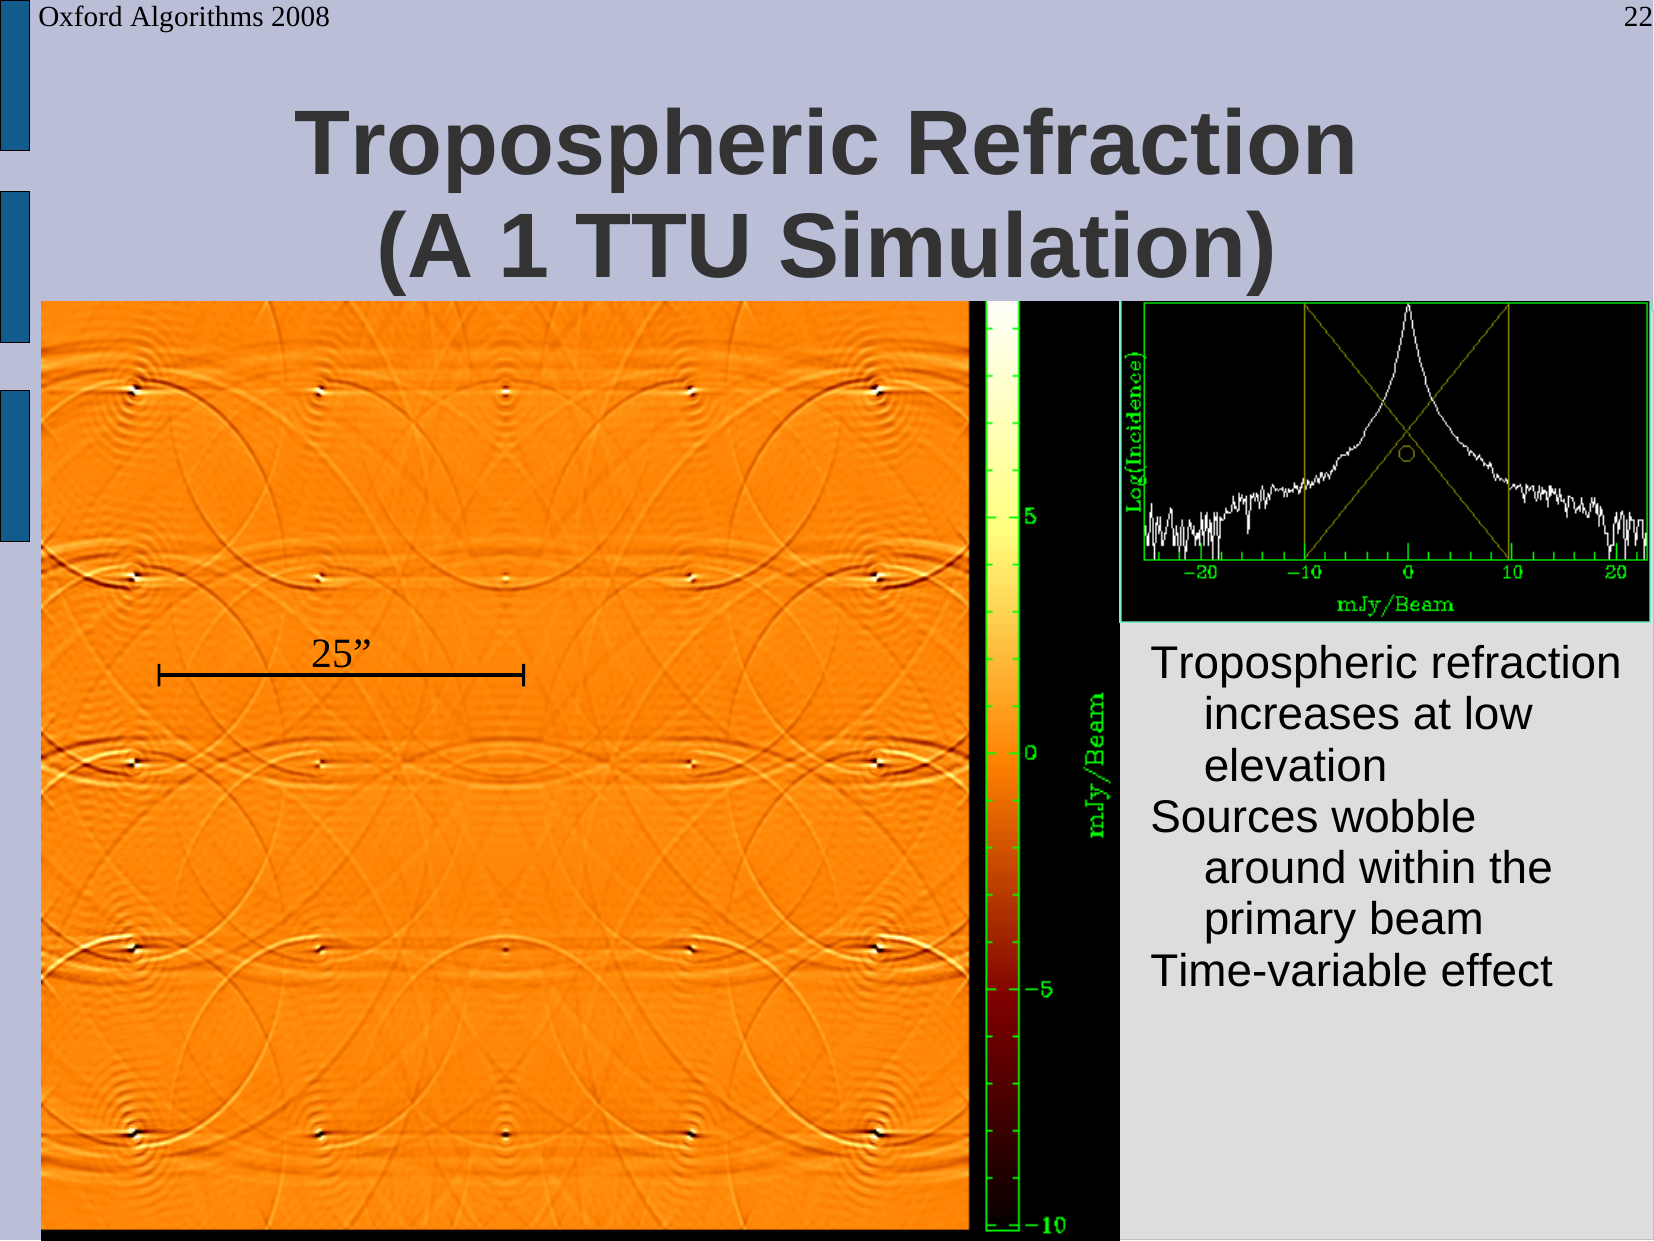

Oxford Algorithms 2008
22
# Tropospheric Refraction (A 1 TTU Simulation)
Tropospheric refraction increases at low elevation
Sources wobble around within the primary beam
Time-variable effect
25”